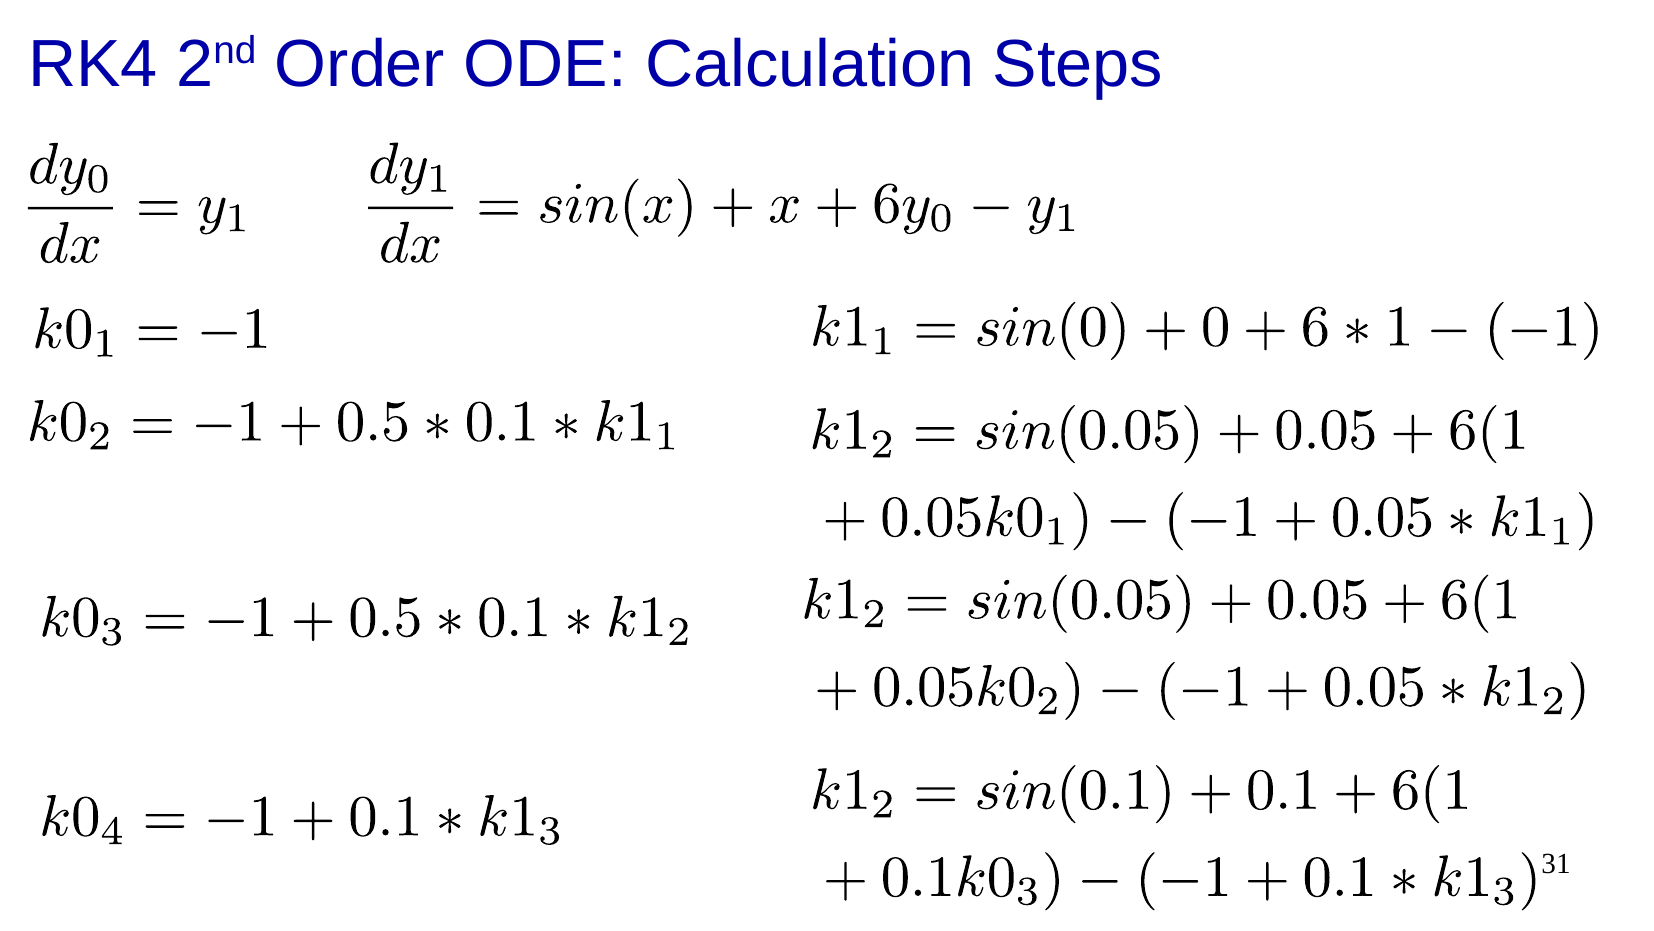

# RK4 2nd Order ODE: Calculation Steps
31